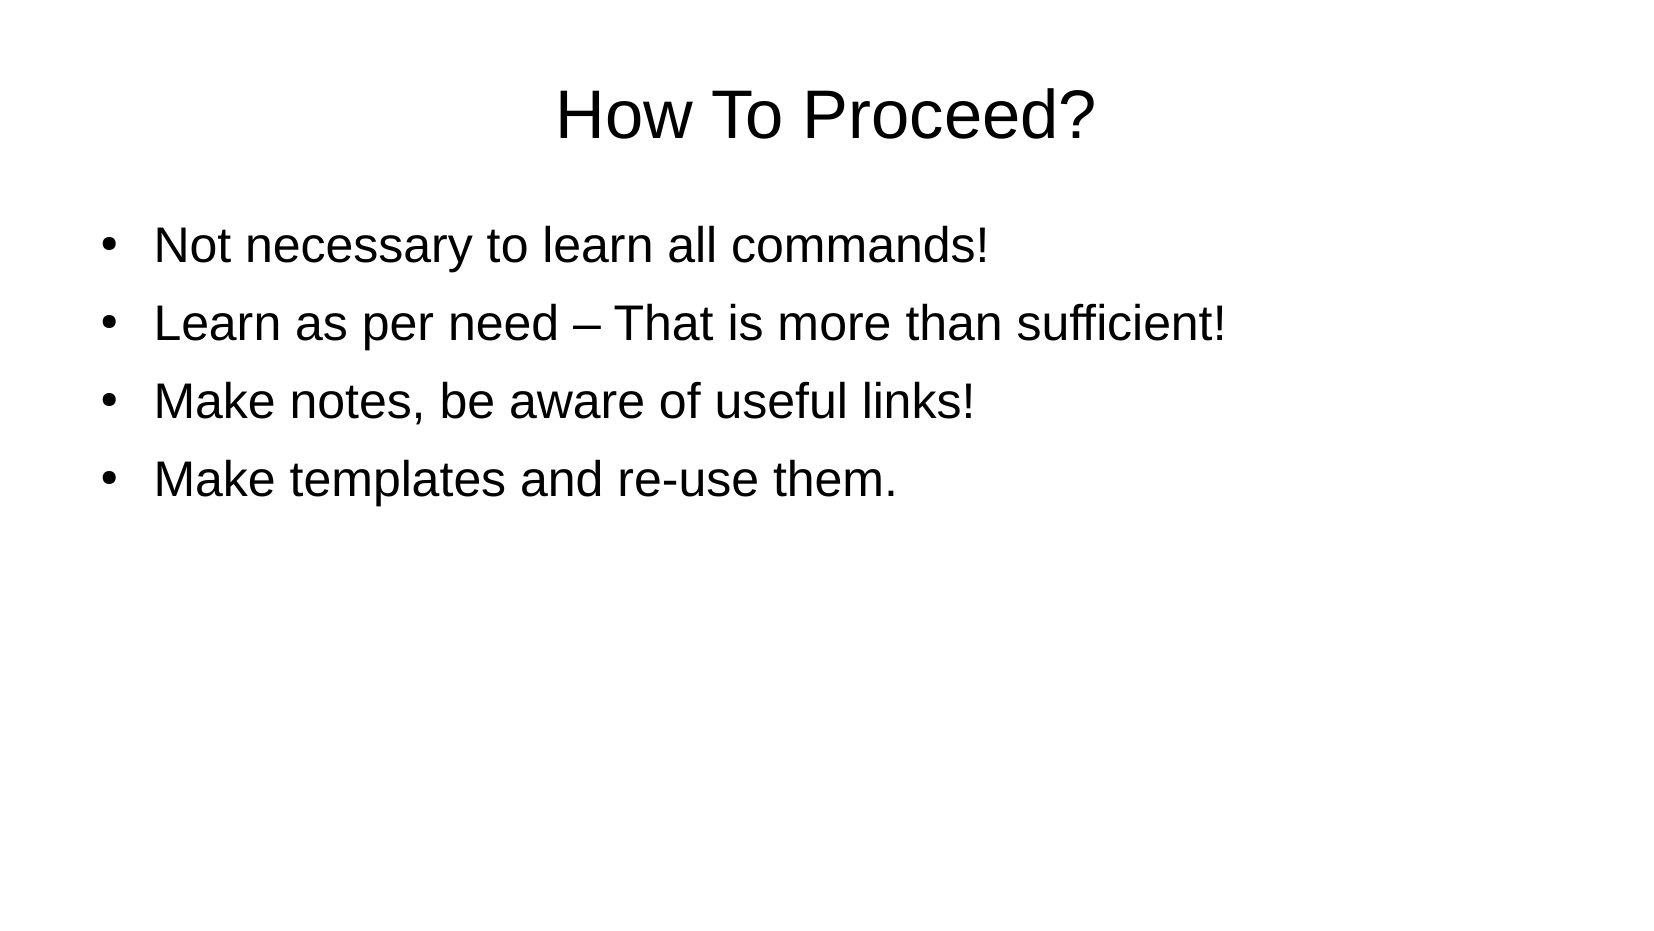

# How To Proceed?
Not necessary to learn all commands!
Learn as per need – That is more than sufficient!
Make notes, be aware of useful links!
Make templates and re-use them.